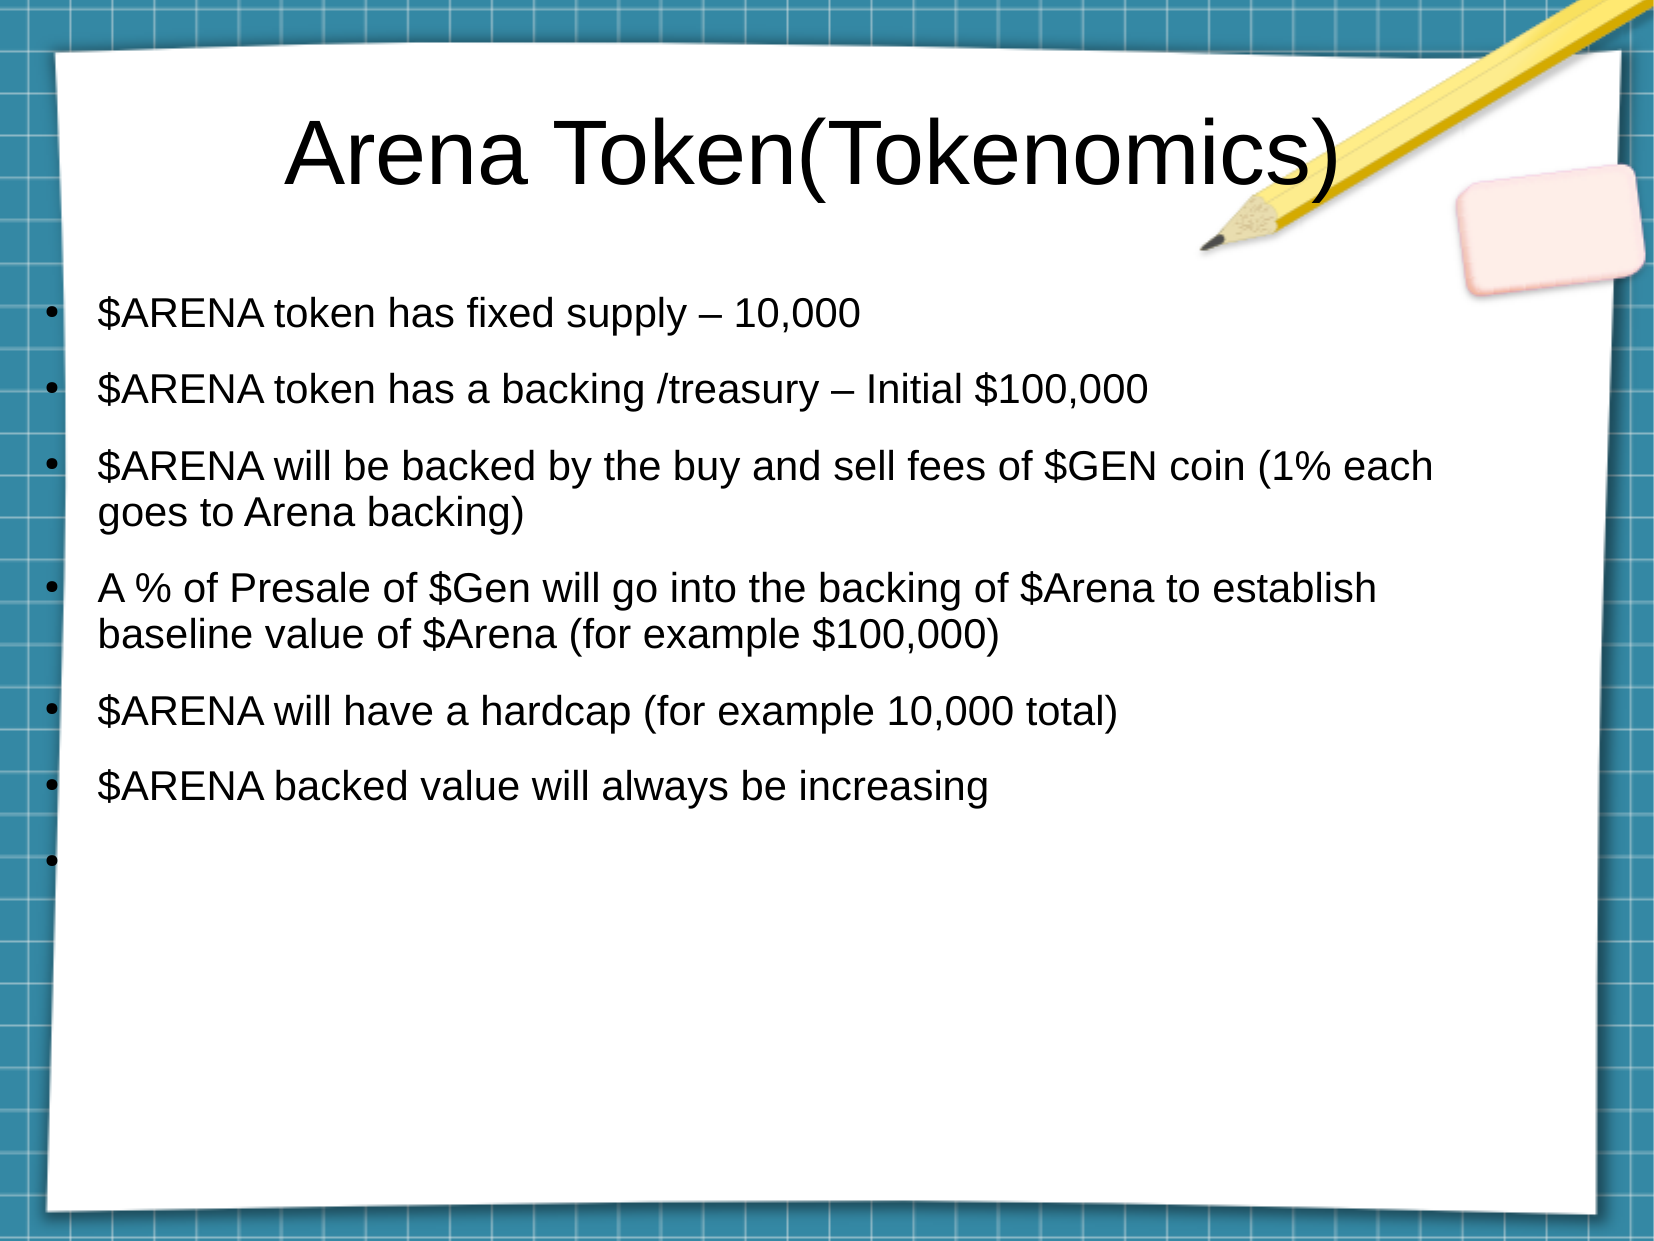

# Arena Token(Tokenomics)
$ARENA token has fixed supply – 10,000
$ARENA token has a backing /treasury – Initial $100,000
$ARENA will be backed by the buy and sell fees of $GEN coin (1% each goes to Arena backing)
A % of Presale of $Gen will go into the backing of $Arena to establish baseline value of $Arena (for example $100,000)
$ARENA will have a hardcap (for example 10,000 total)
$ARENA backed value will always be increasing